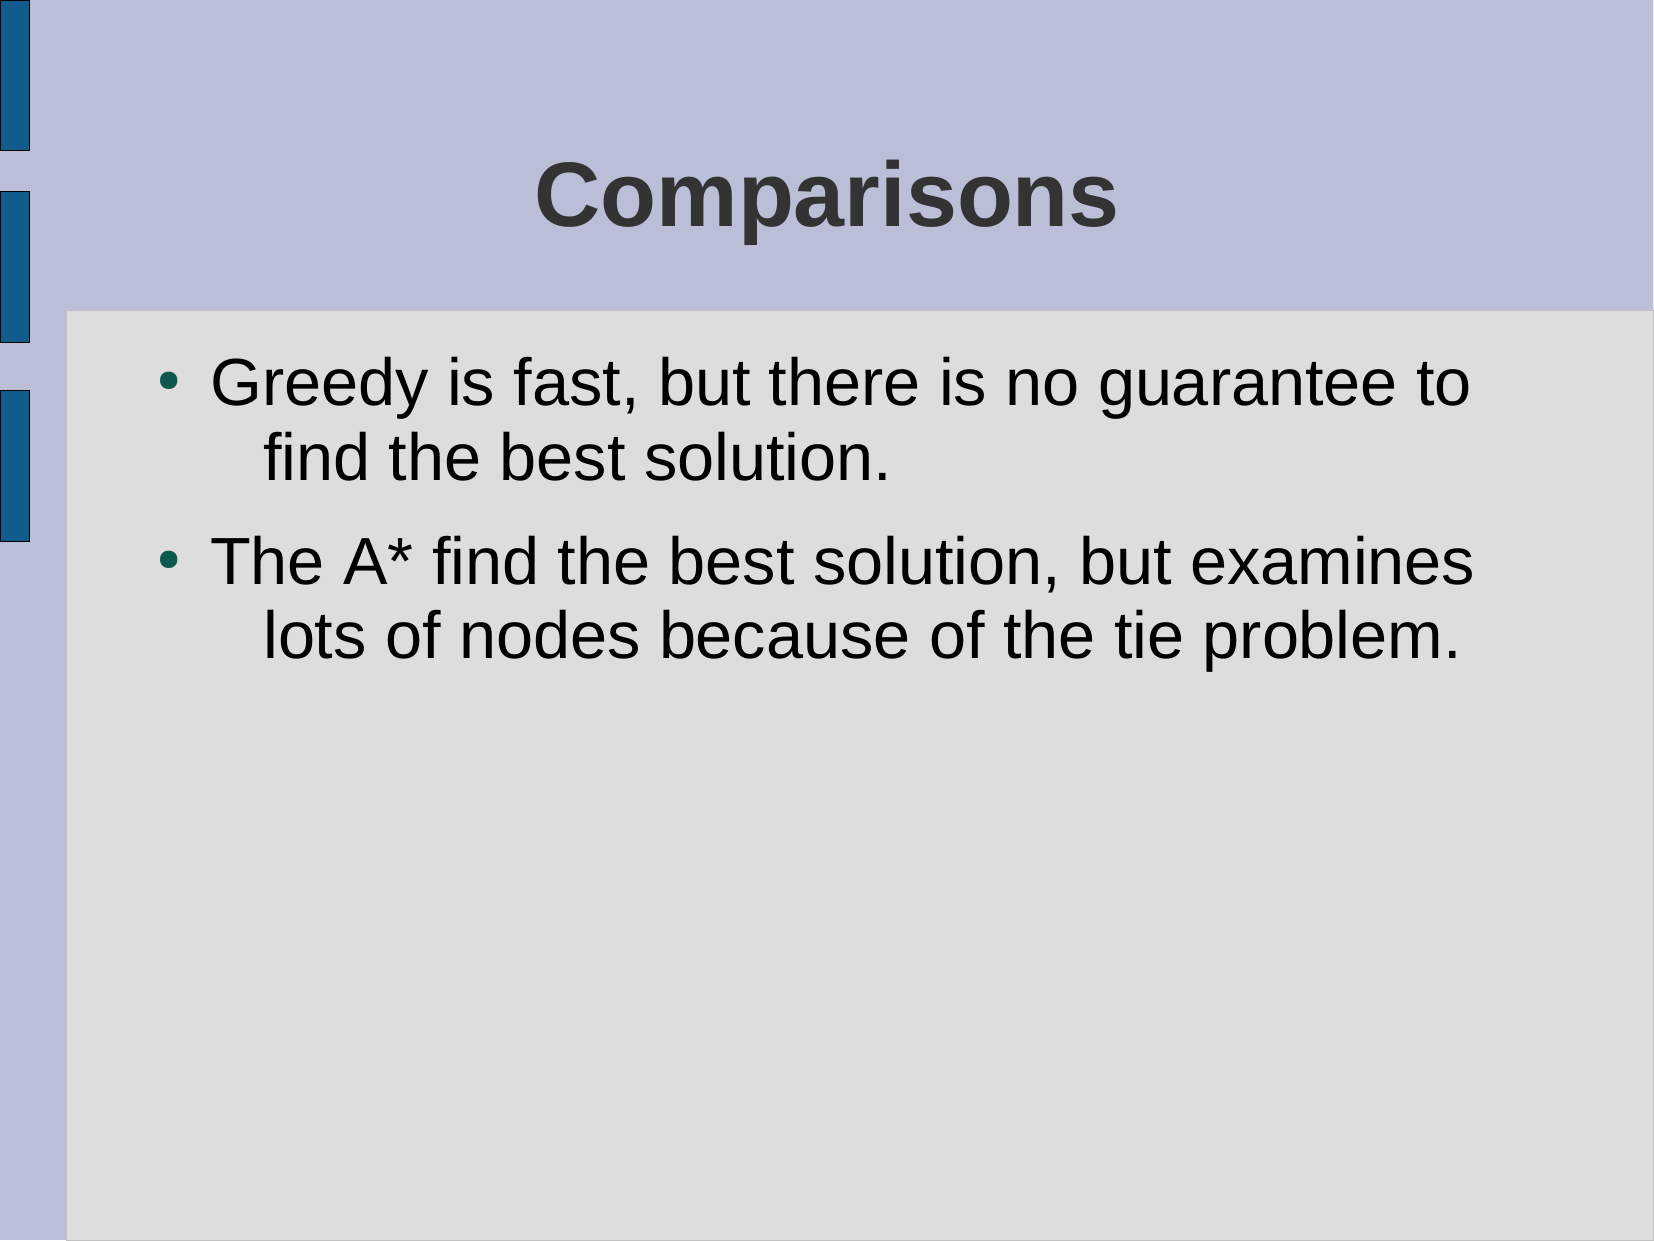

# Comparisons
Greedy is fast, but there is no guarantee to find the best solution.
The A* find the best solution, but examines lots of nodes because of the tie problem.